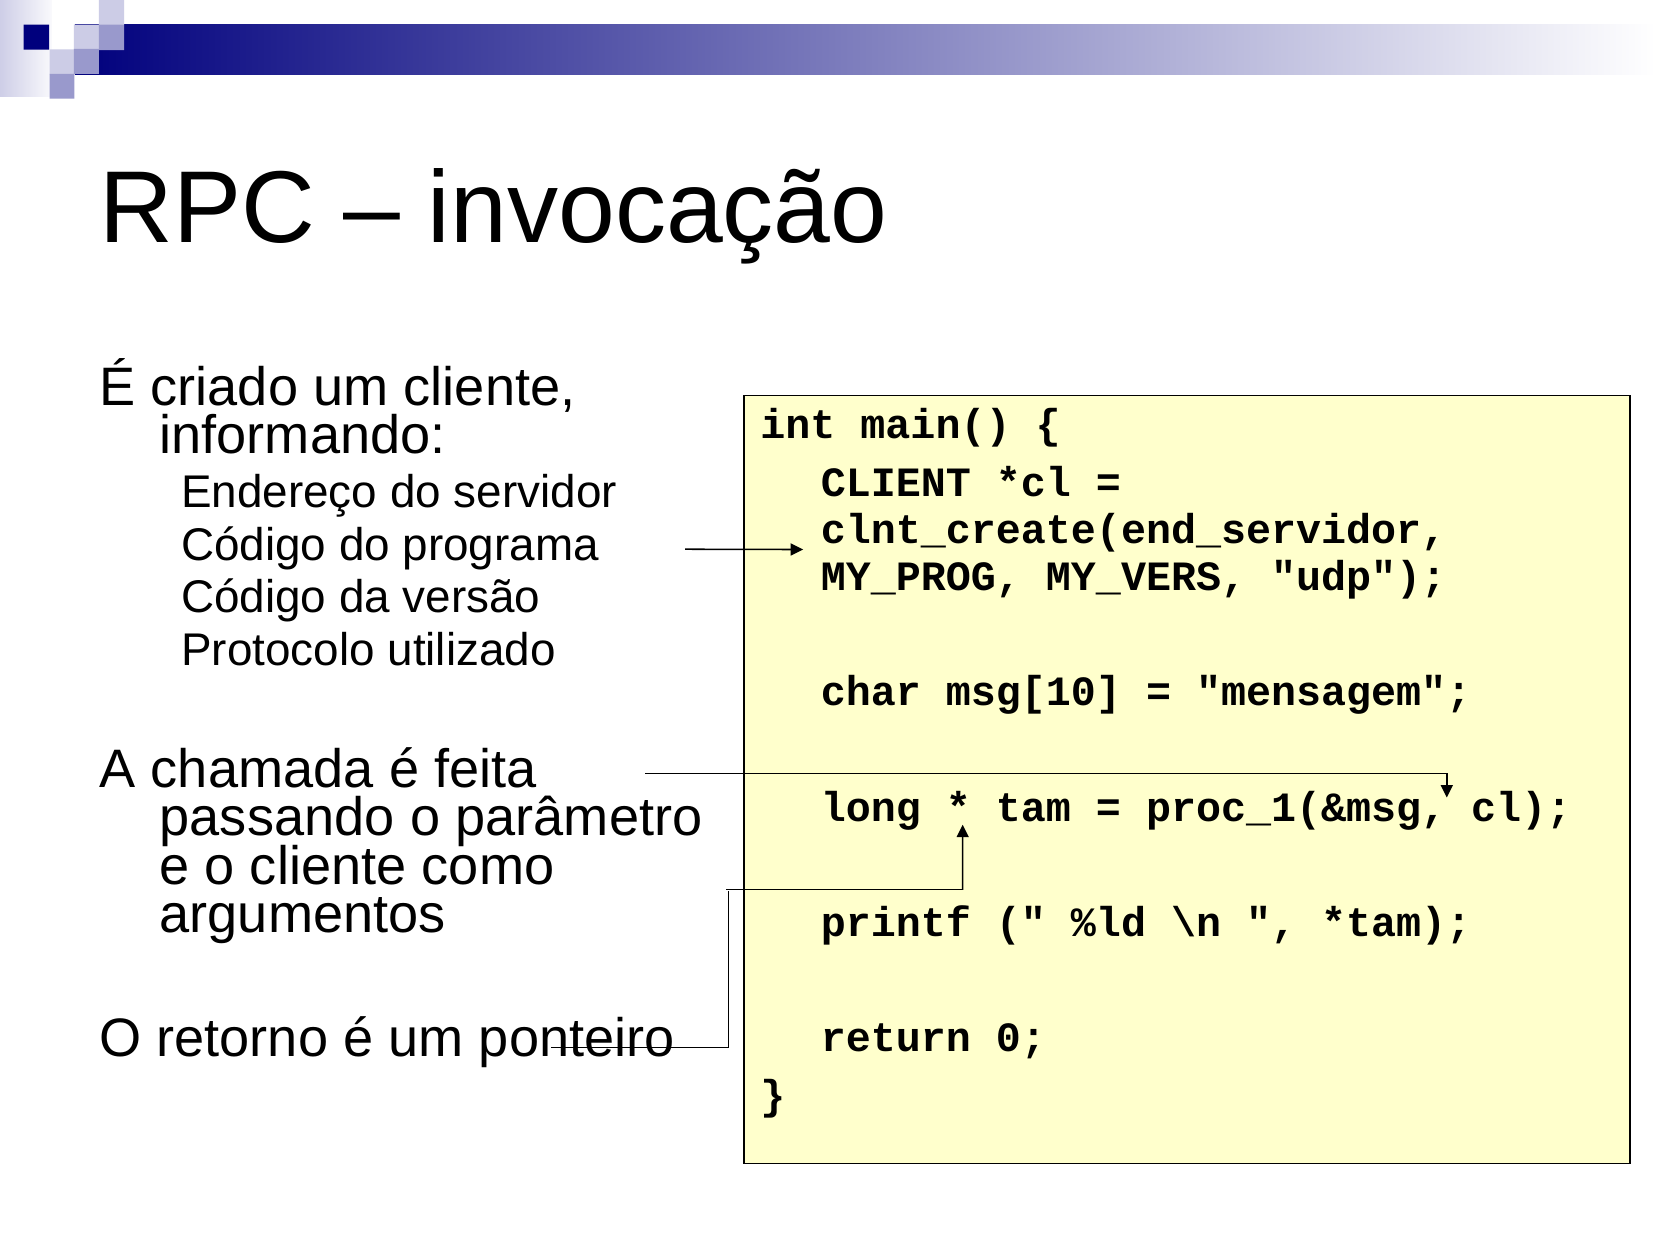

# RPC – invocação
É criado um cliente, informando:
Endereço do servidor
Código do programa
Código da versão
Protocolo utilizado
A chamada é feita passando o parâmetro e o cliente como argumentos
O retorno é um ponteiro
int main() {
	CLIENT *cl = clnt_create(end_servidor, MY_PROG, MY_VERS, "udp");
	char msg[10] = "mensagem";
	long * tam = proc_1(&msg, cl);
	printf (" %ld \n ", *tam);
	return 0;
}